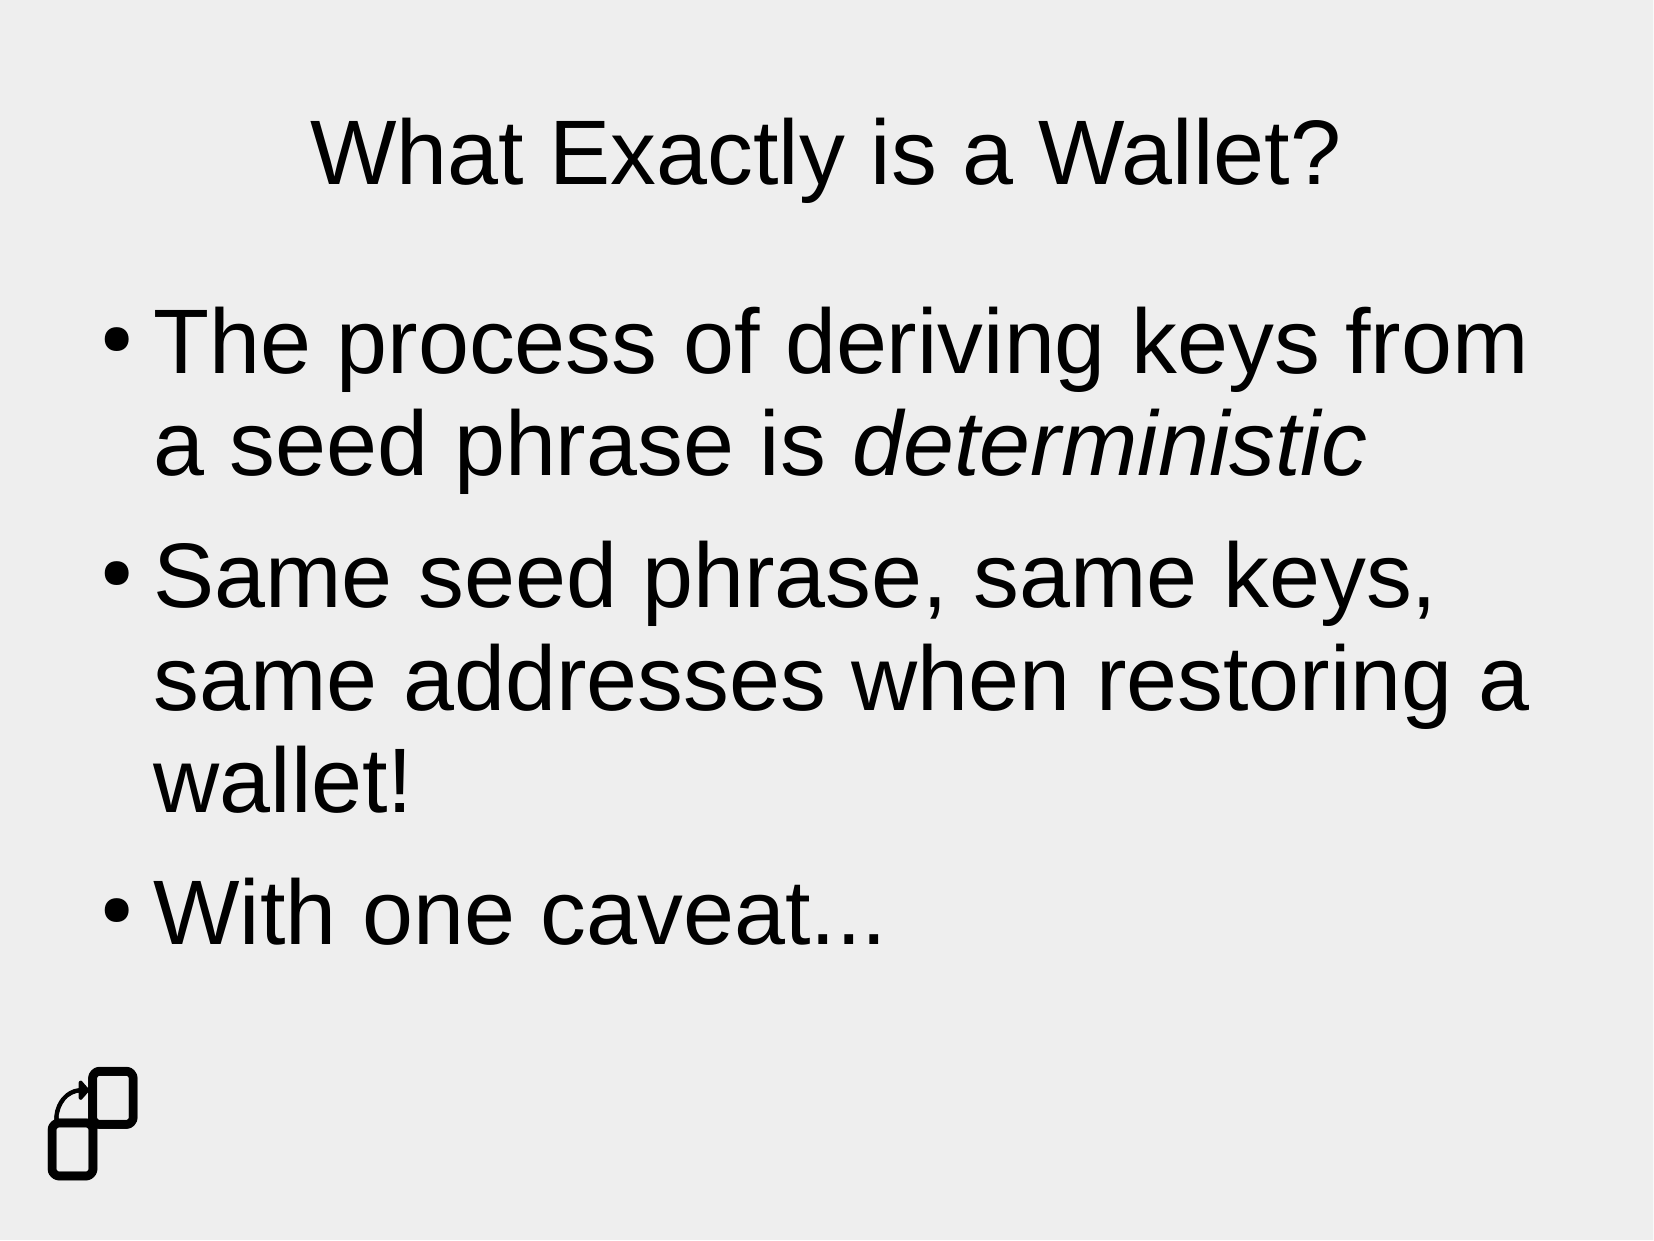

# What Exactly is a Wallet?
The process of deriving keys from a seed phrase is deterministic
Same seed phrase, same keys, same addresses when restoring a wallet!
With one caveat...